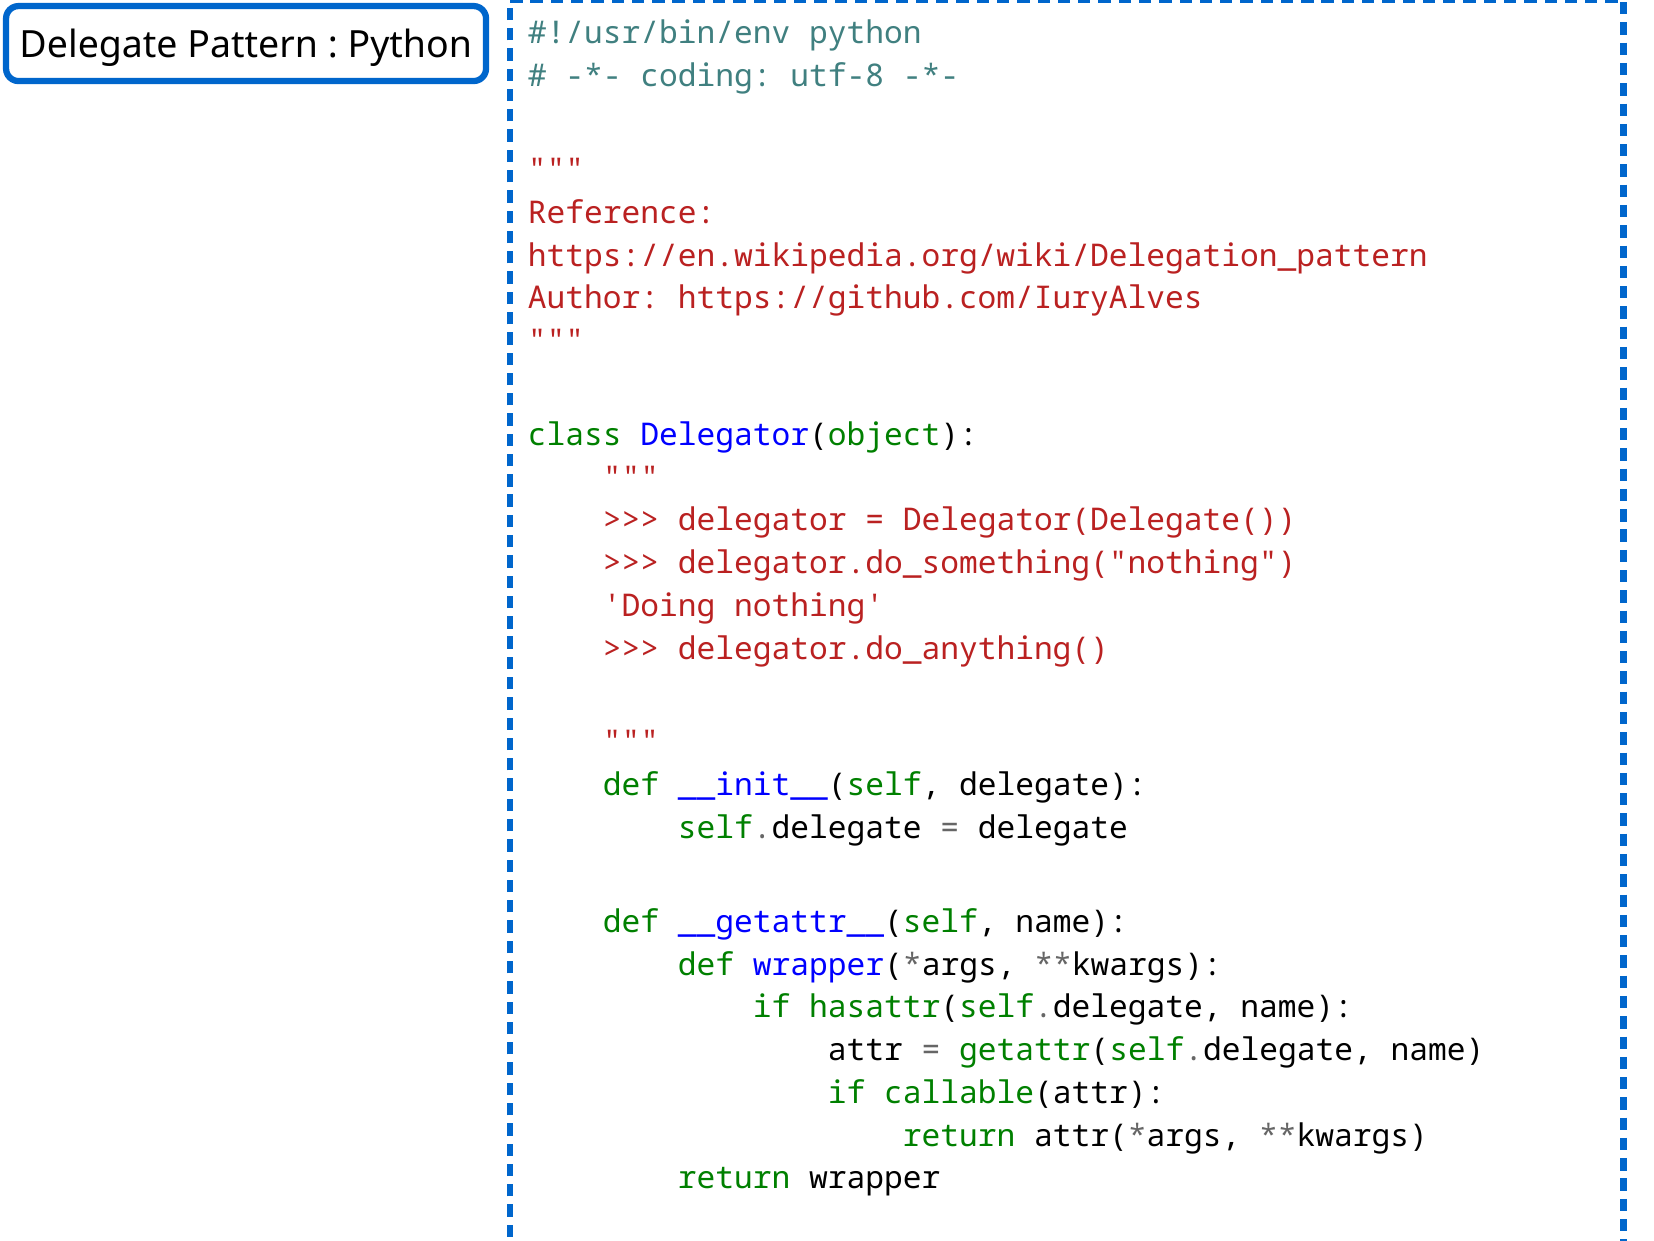

#!/usr/bin/env python
# -*- coding: utf-8 -*-
"""
Reference: https://en.wikipedia.org/wiki/Delegation_pattern
Author: https://github.com/IuryAlves
"""
class Delegator(object):
 """
 >>> delegator = Delegator(Delegate())
 >>> delegator.do_something("nothing")
 'Doing nothing'
 >>> delegator.do_anything()
 """
 def __init__(self, delegate):
 self.delegate = delegate
 def __getattr__(self, name):
 def wrapper(*args, **kwargs):
 if hasattr(self.delegate, name):
 attr = getattr(self.delegate, name)
 if callable(attr):
 return attr(*args, **kwargs)
 return wrapper
class Delegate(object):
 def do_something(self, something):
 return "Doing %s" % something
Delegate Pattern : Python